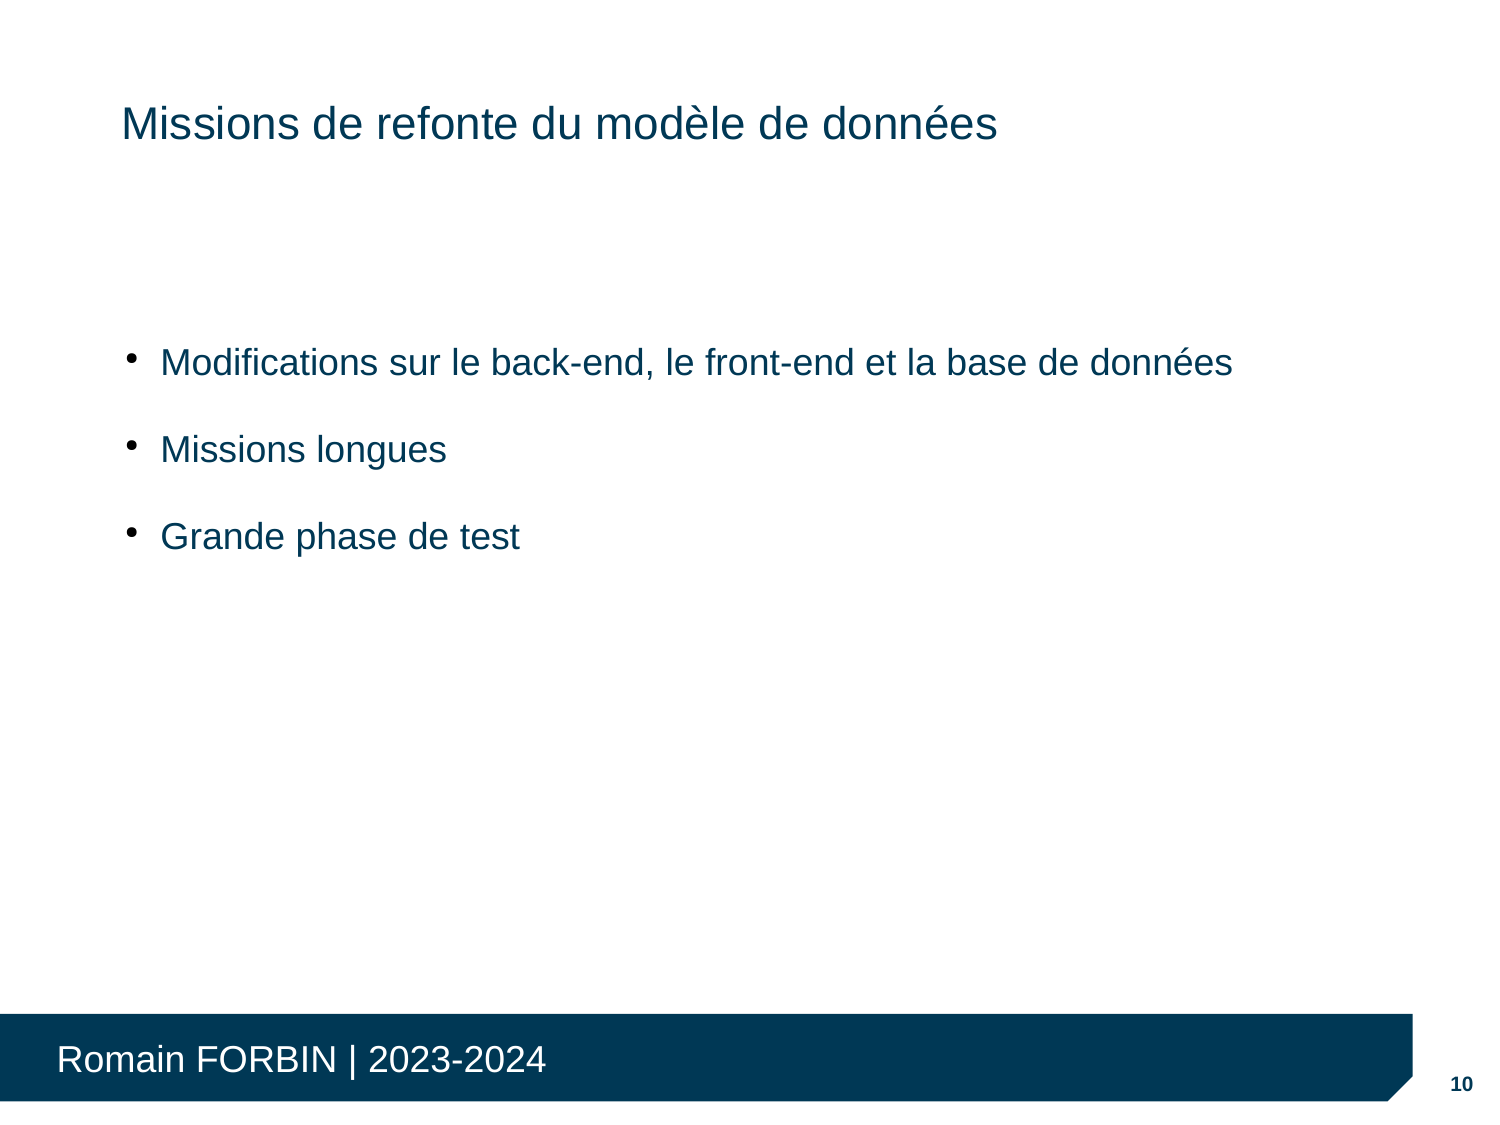

# Missions de refonte du modèle de données
Modifications sur le back-end, le front-end et la base de données
Missions longues
Grande phase de test